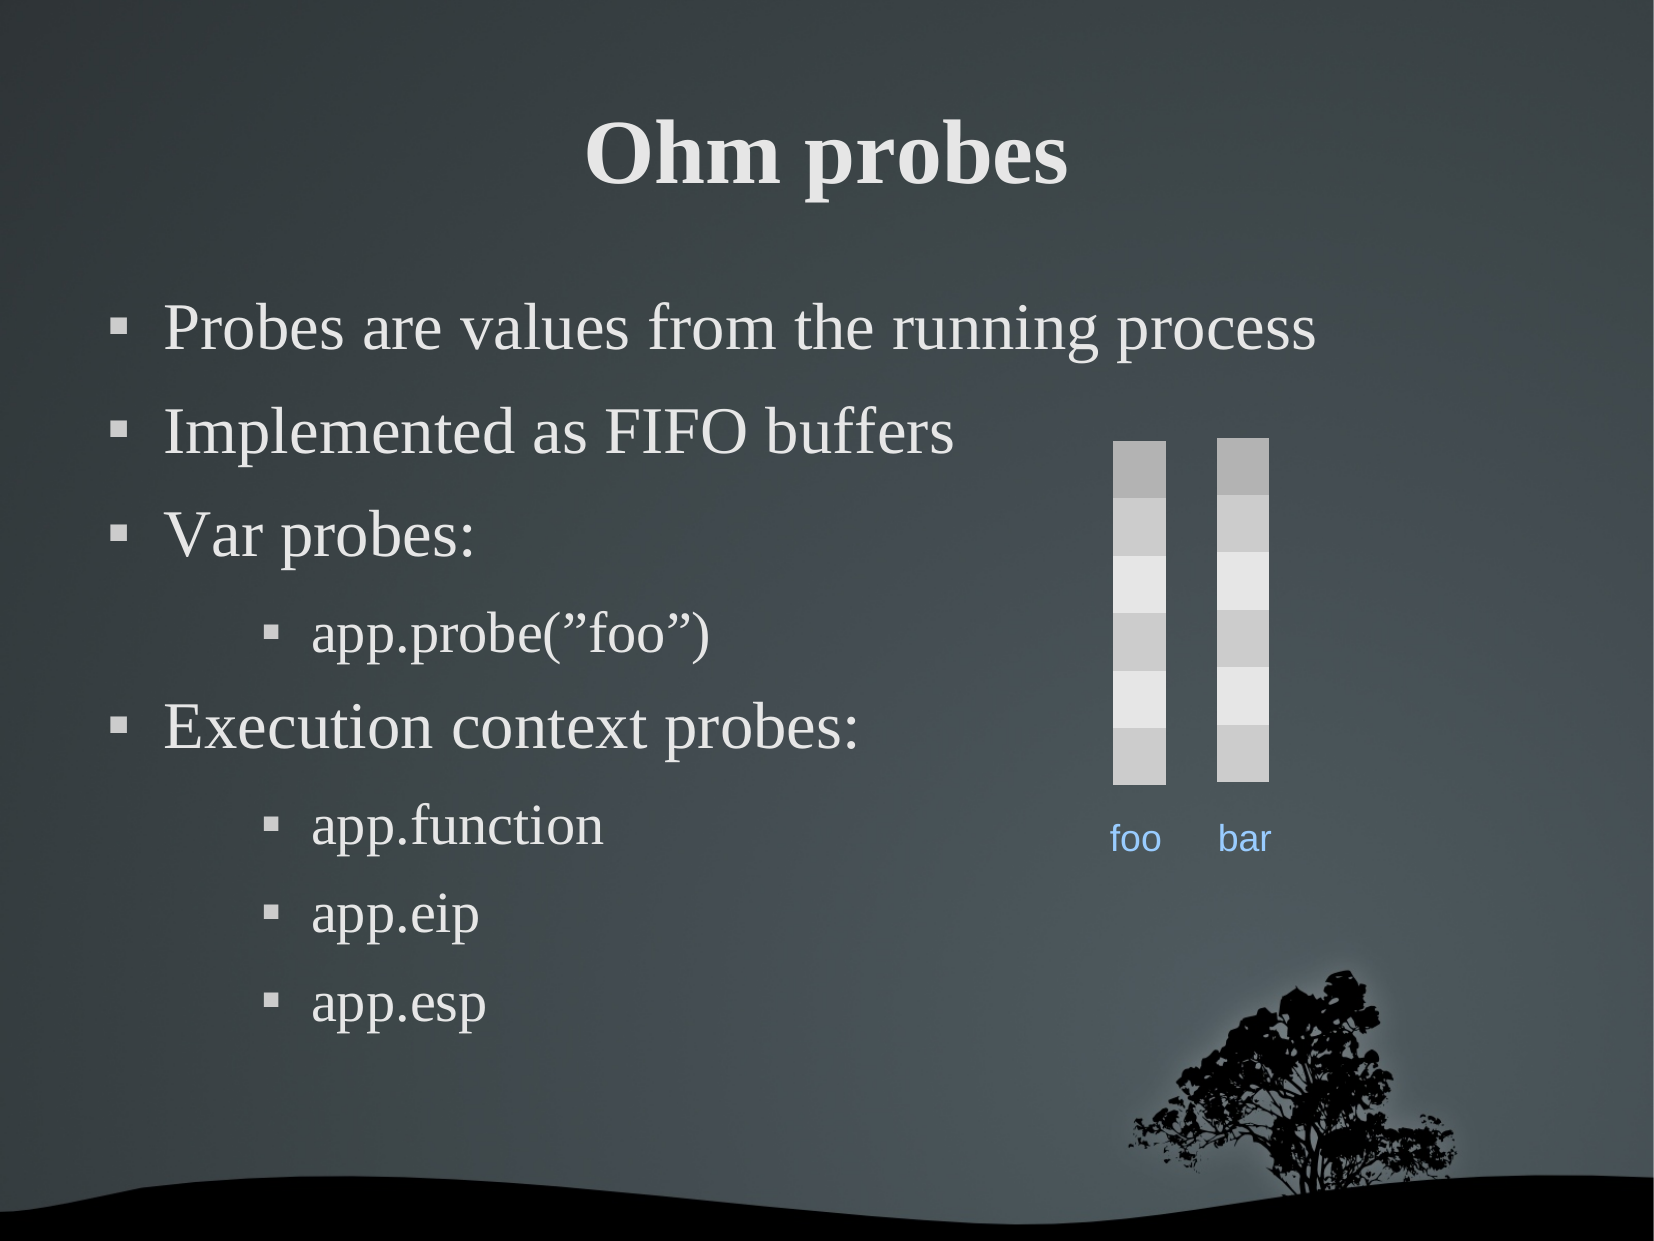

# Ohm probes
Probes are values from the running process
Implemented as FIFO buffers
Var probes:
app.probe(”foo”)
Execution context probes:
app.function
app.eip
app.esp
| |
| --- |
| |
| |
| |
| |
| |
| |
| --- |
| |
| |
| |
| |
| |
foo
bar